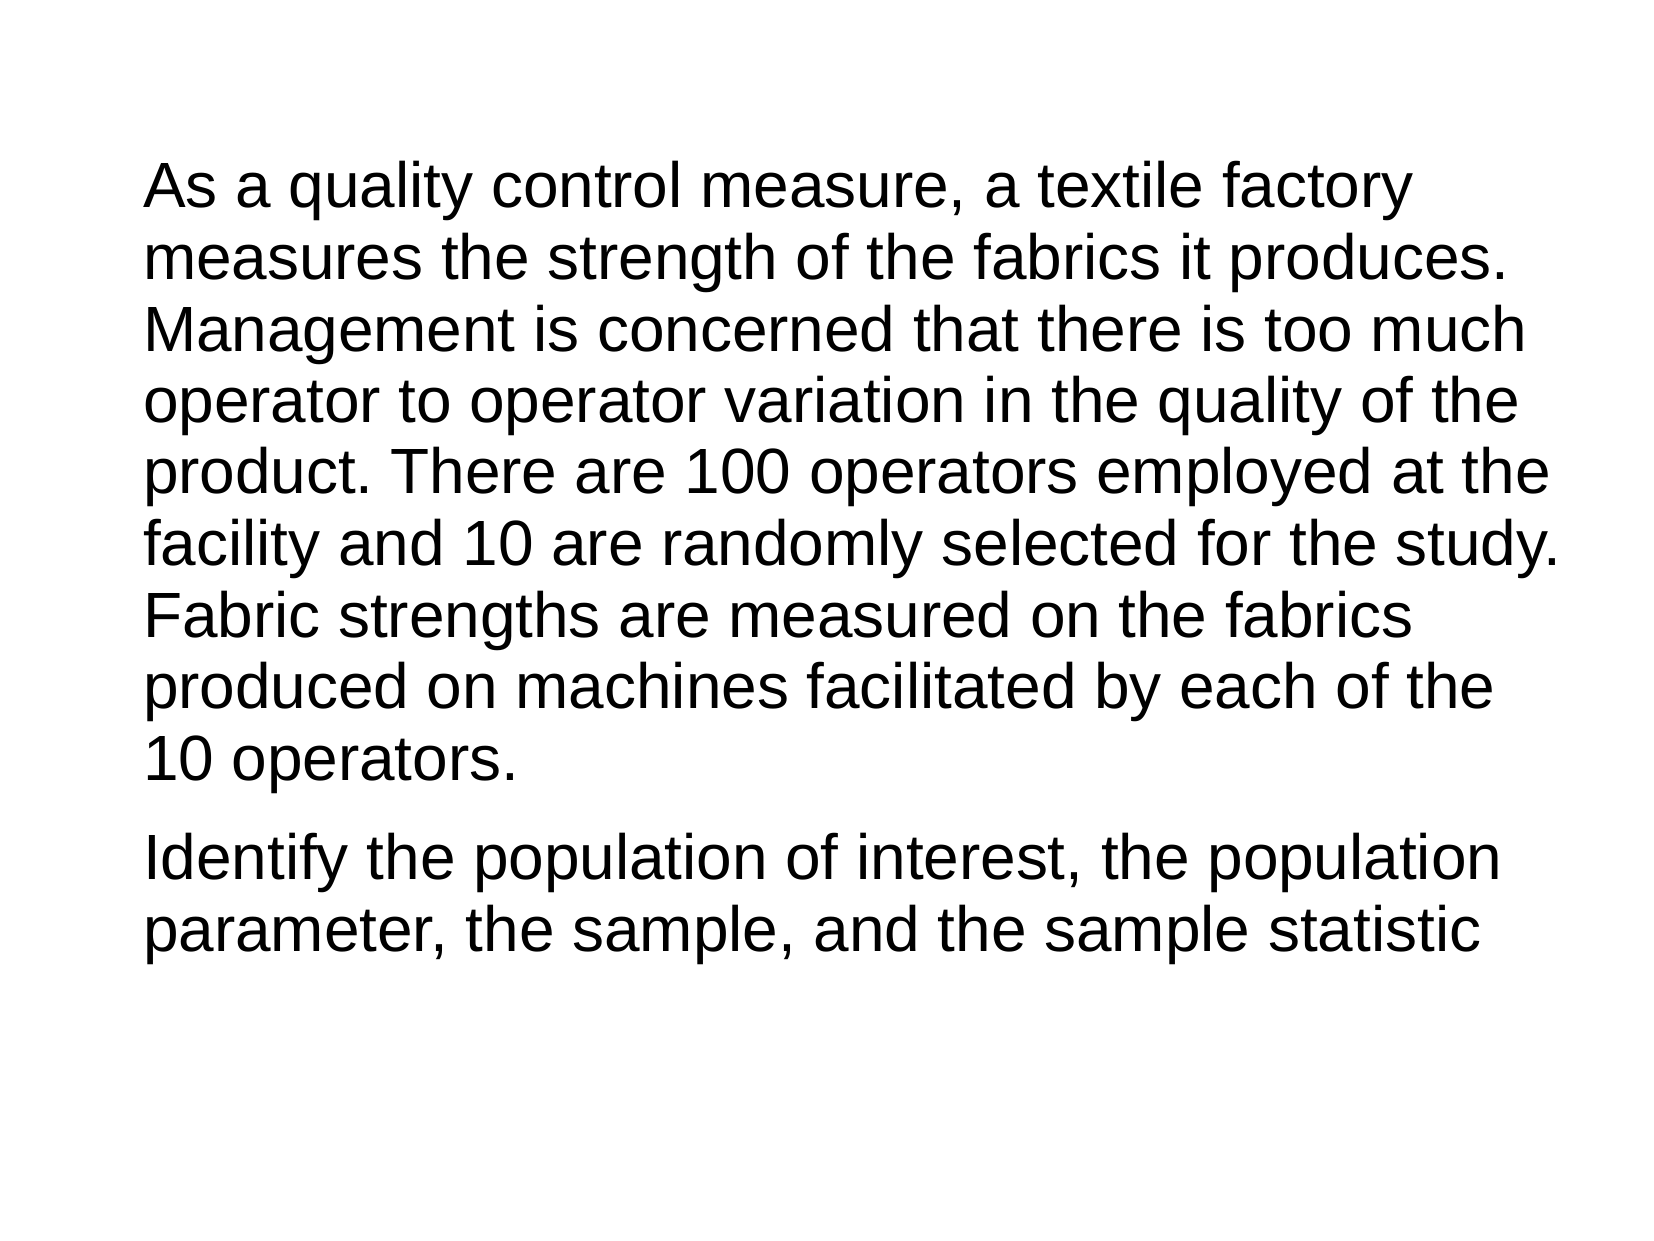

# As a quality control measure, a textile factory measures the strength of the fabrics it produces. Management is concerned that there is too much operator to operator variation in the quality of the product. There are 100 operators employed at the facility and 10 are randomly selected for the study. Fabric strengths are measured on the fabrics produced on machines facilitated by each of the 10 operators.
Identify the population of interest, the population parameter, the sample, and the sample statistic